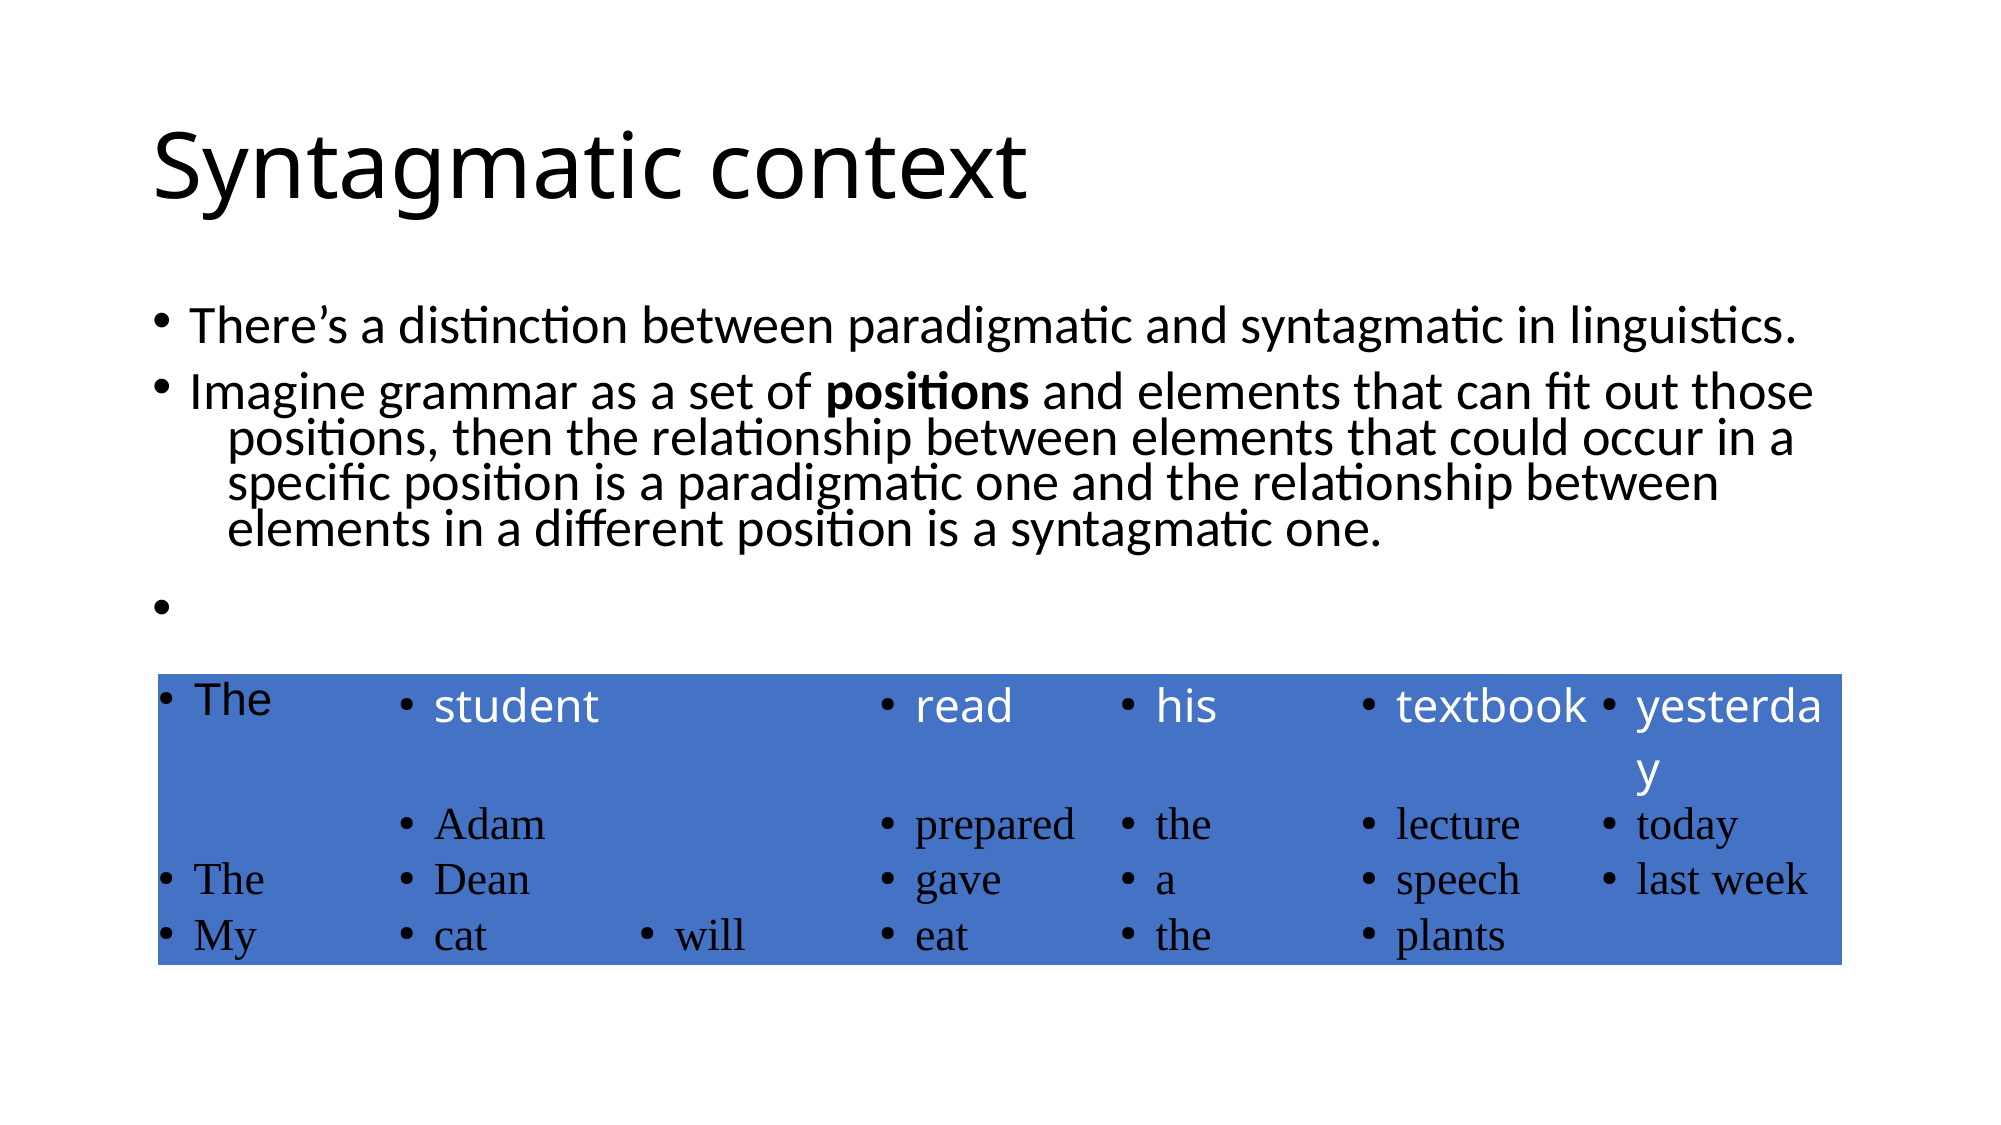

# Syntagmatic context
There’s a distinction between paradigmatic and syntagmatic in linguistics.
Imagine grammar as a set of positions and elements that can fit out those positions, then the relationship between elements that could occur in a specific position is a paradigmatic one and the relationship between elements in a different position is a syntagmatic one.
| The | student | | read | his | textbook | yesterday |
| --- | --- | --- | --- | --- | --- | --- |
| | Adam | | prepared | the | lecture | today |
| The | Dean | | gave | a | speech | last week |
| My | cat | will | eat | the | plants | |